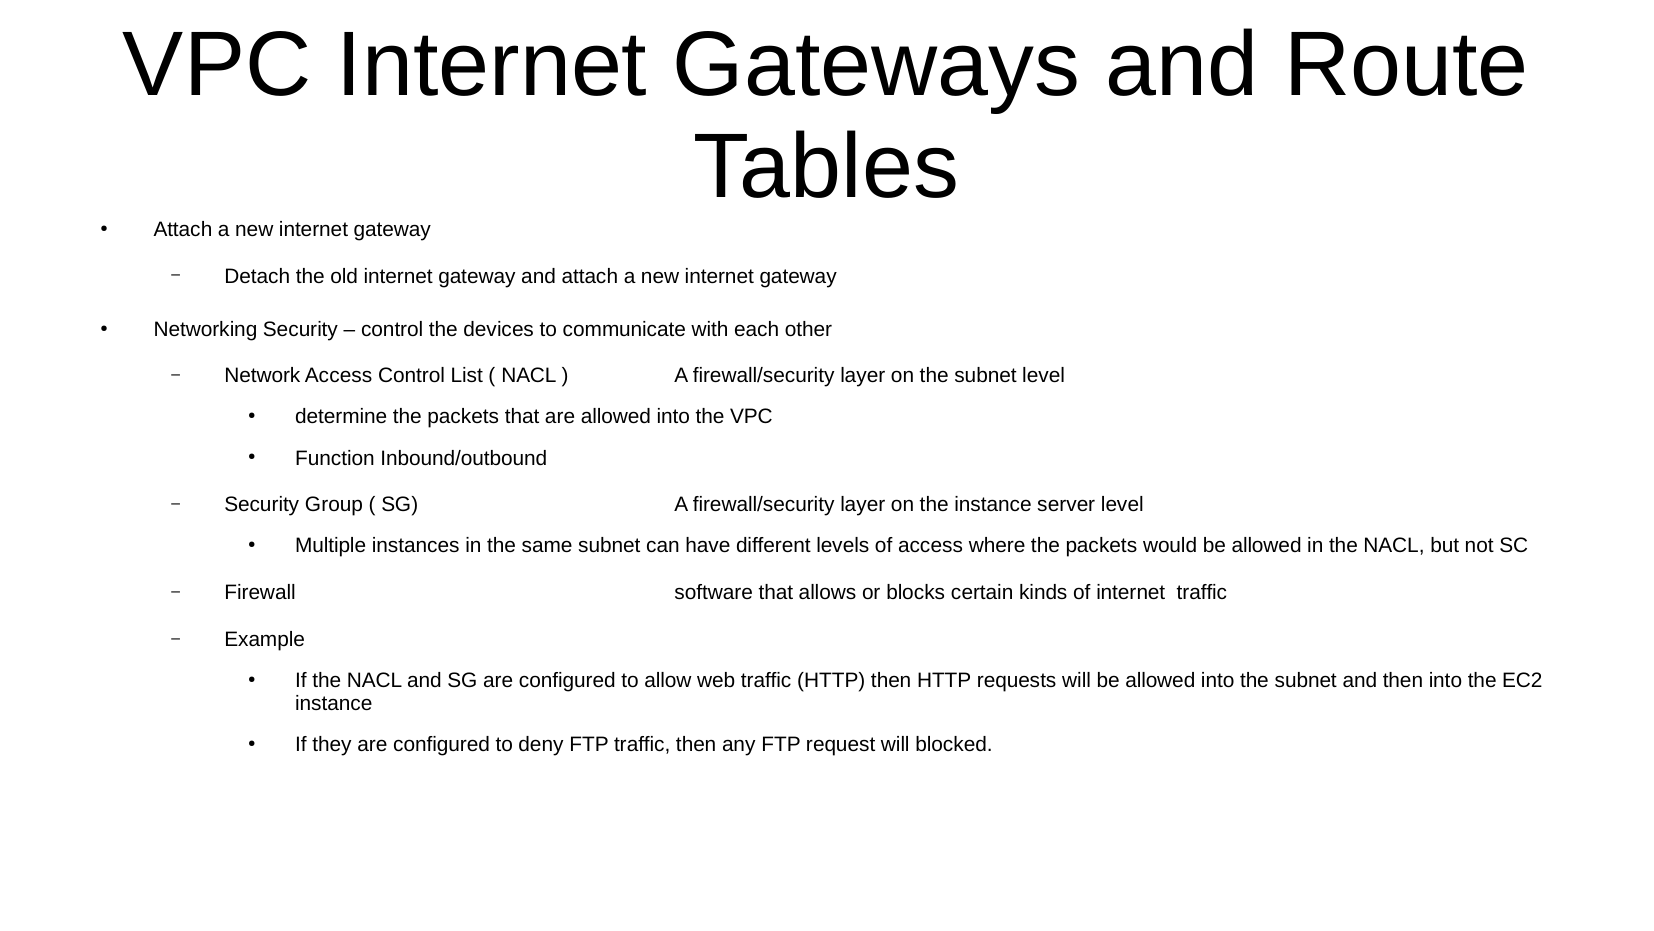

# VPC Internet Gateways and Route Tables
Attach a new internet gateway
Detach the old internet gateway and attach a new internet gateway
Networking Security – control the devices to communicate with each other
Network Access Control List ( NACL ) 		A firewall/security layer on the subnet level
determine the packets that are allowed into the VPC
Function Inbound/outbound
Security Group ( SG) 				A firewall/security layer on the instance server level
Multiple instances in the same subnet can have different levels of access where the packets would be allowed in the NACL, but not SC
Firewall						software that allows or blocks certain kinds of internet traffic
Example
If the NACL and SG are configured to allow web traffic (HTTP) then HTTP requests will be allowed into the subnet and then into the EC2 instance
If they are configured to deny FTP traffic, then any FTP request will blocked.